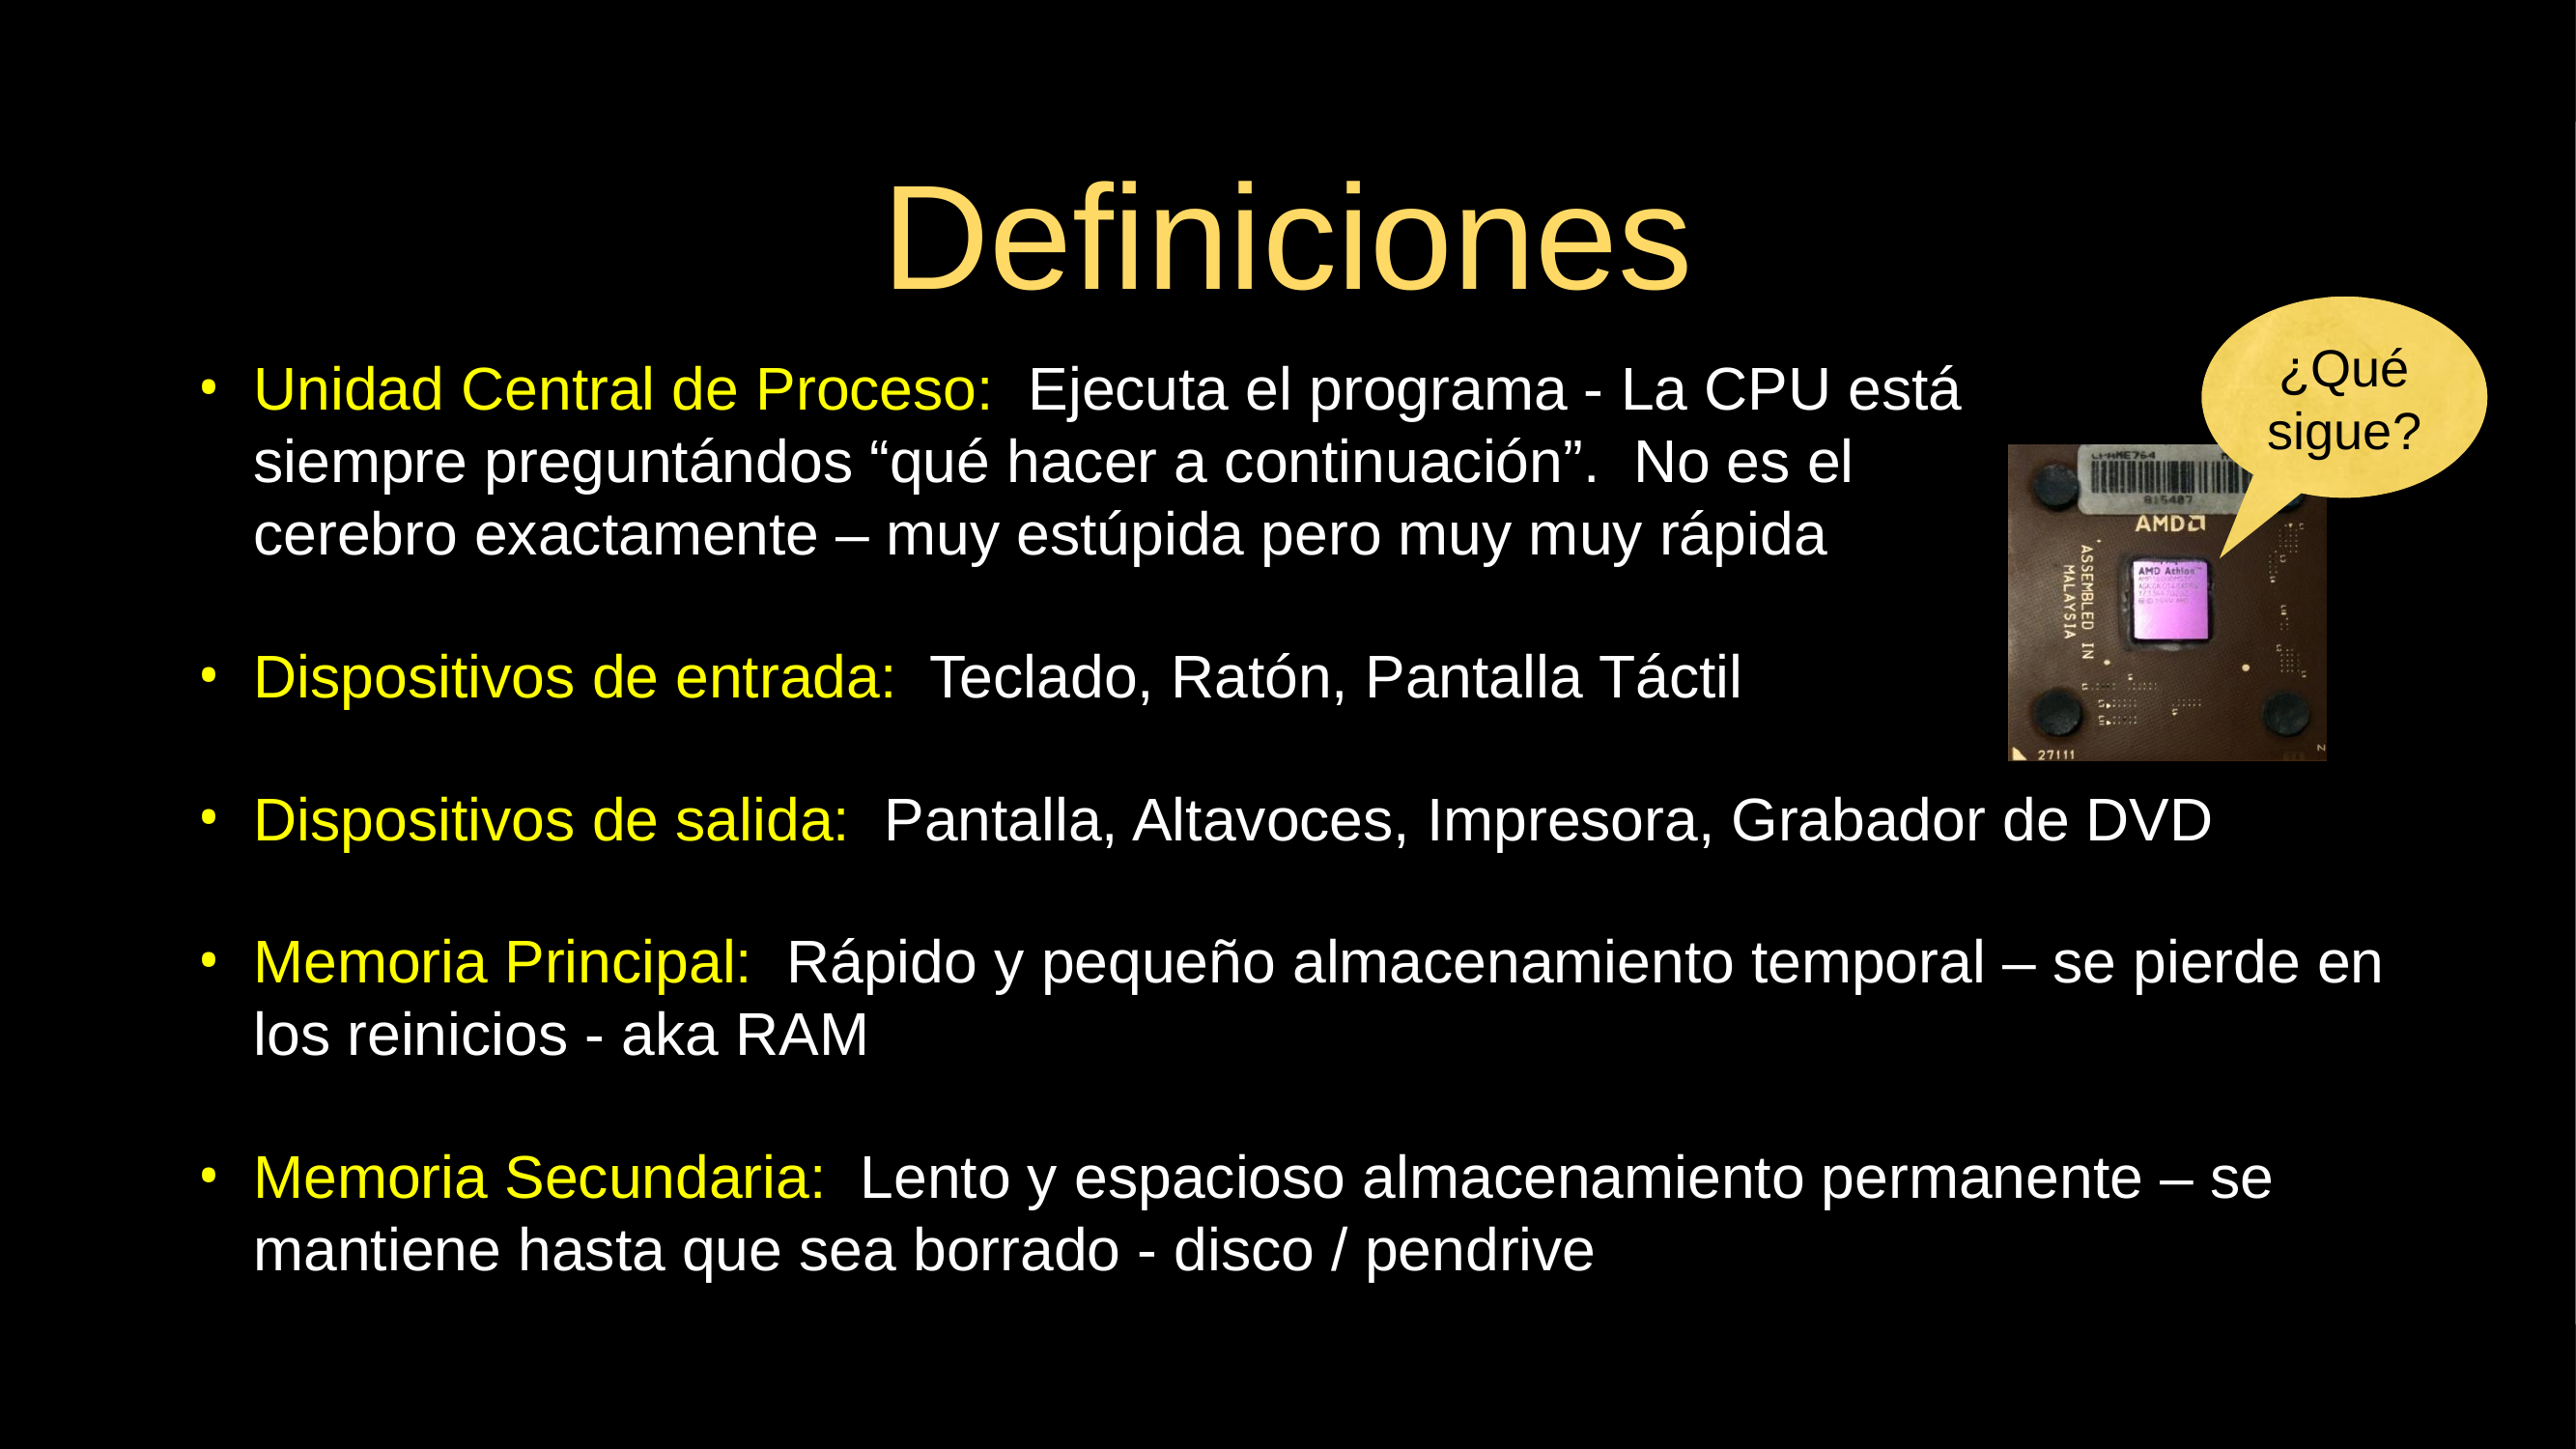

# Definiciones
¿Qué sigue?
Unidad Central de Proceso: Ejecuta el programa - La CPU está
siempre preguntándos “qué hacer a continuación”. No es el
cerebro exactamente – muy estúpida pero muy muy rápida
Dispositivos de entrada: Teclado, Ratón, Pantalla Táctil
Dispositivos de salida: Pantalla, Altavoces, Impresora, Grabador de DVD
Memoria Principal: Rápido y pequeño almacenamiento temporal – se pierde en los reinicios - aka RAM
Memoria Secundaria: Lento y espacioso almacenamiento permanente – se mantiene hasta que sea borrado - disco / pendrive